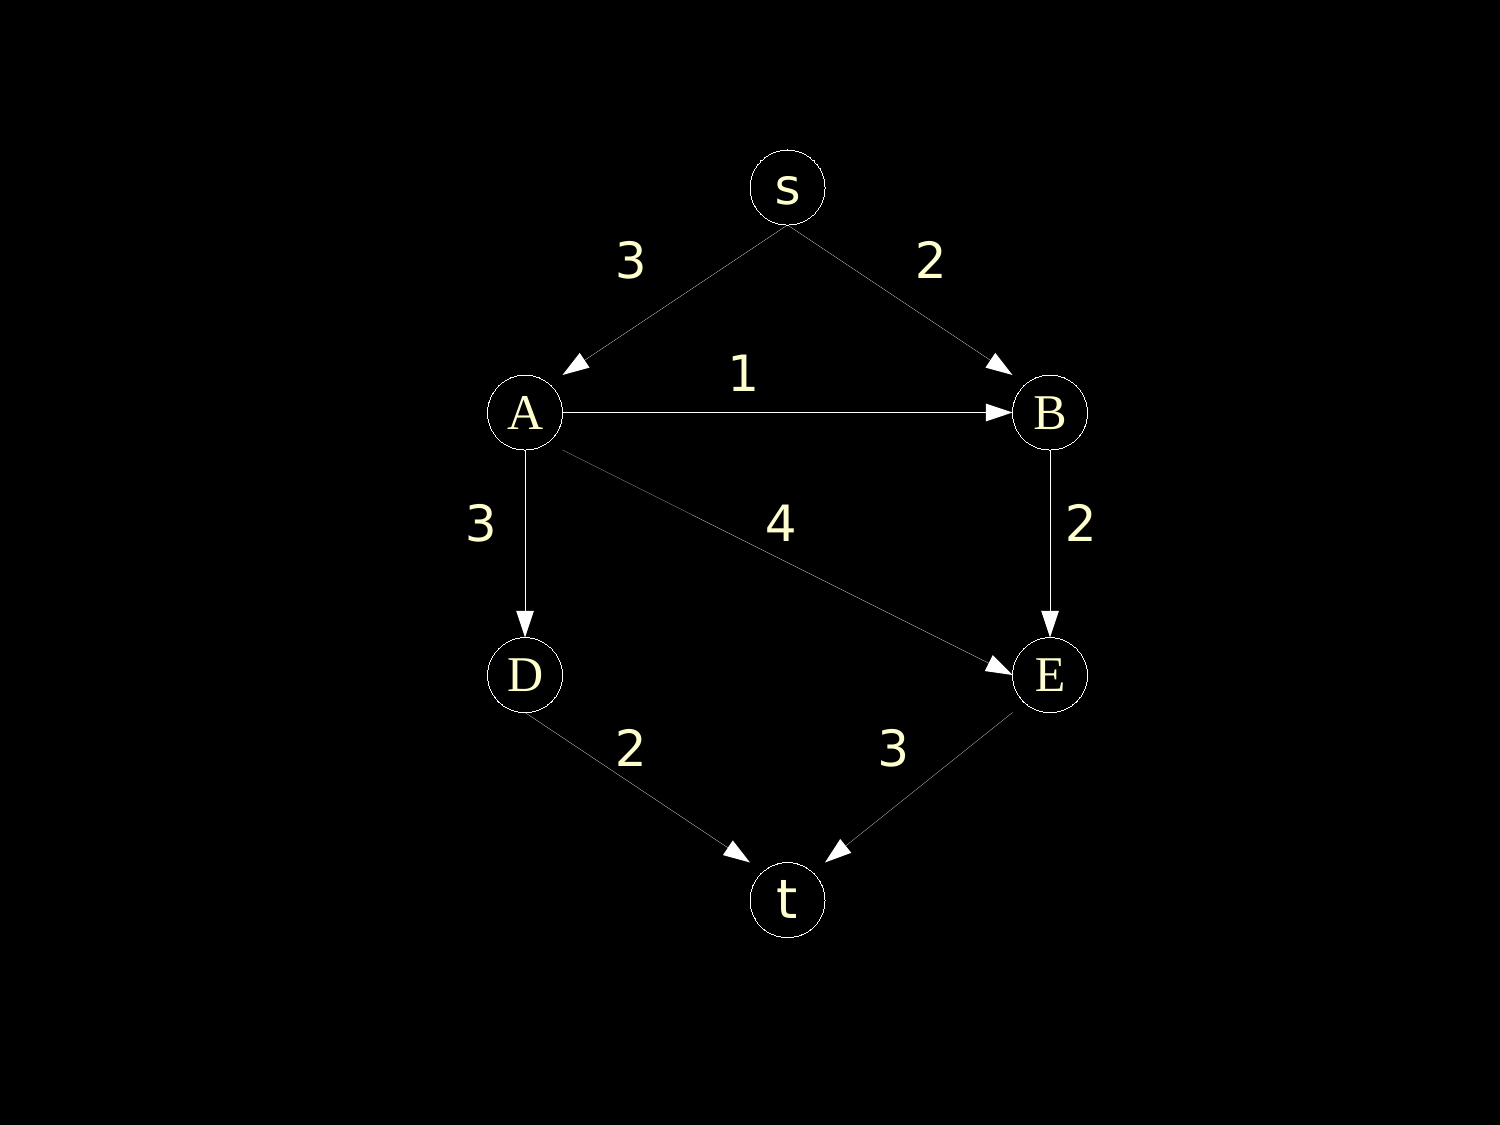

s
3
2
1
A
B
3
4
2
D
E
2
3
t